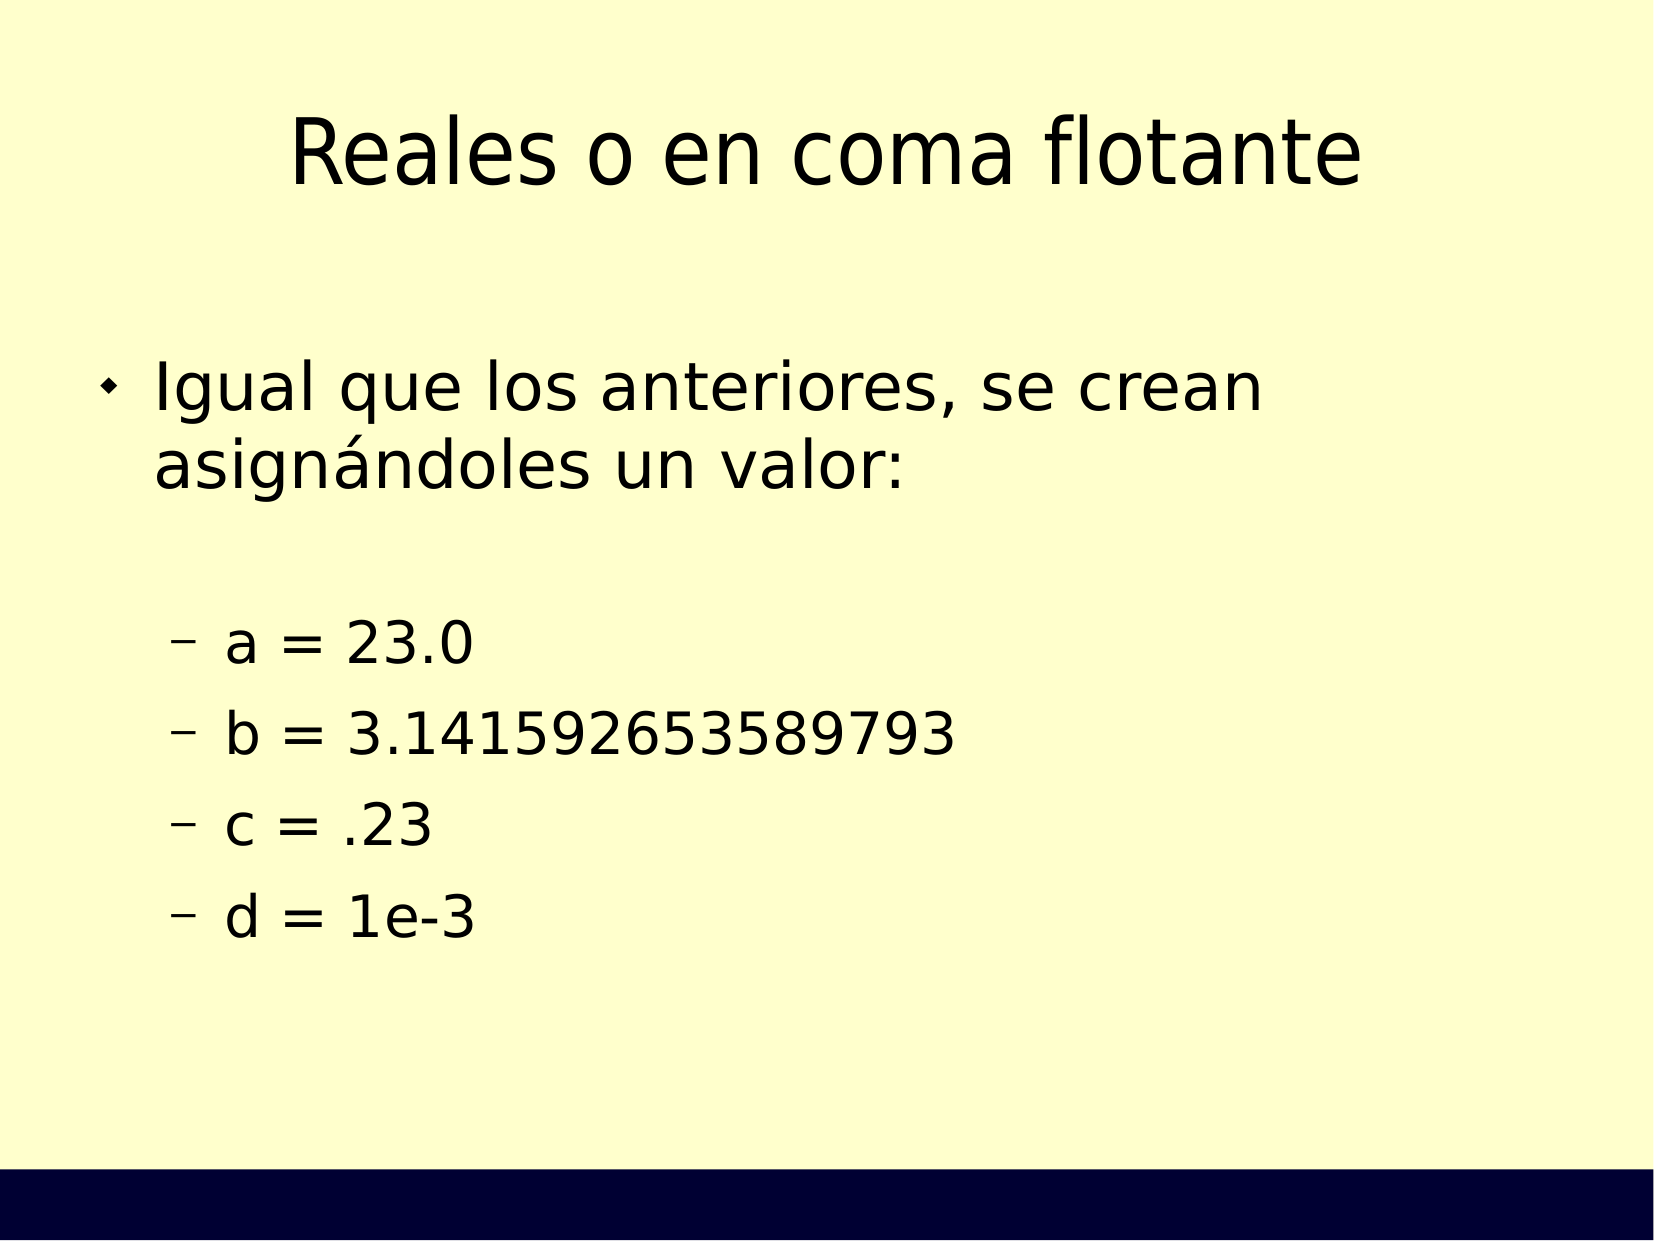

# Reales o en coma flotante
Igual que los anteriores, se crean asignándoles un valor:
a = 23.0
b = 3.141592653589793
c = .23
d = 1e-3